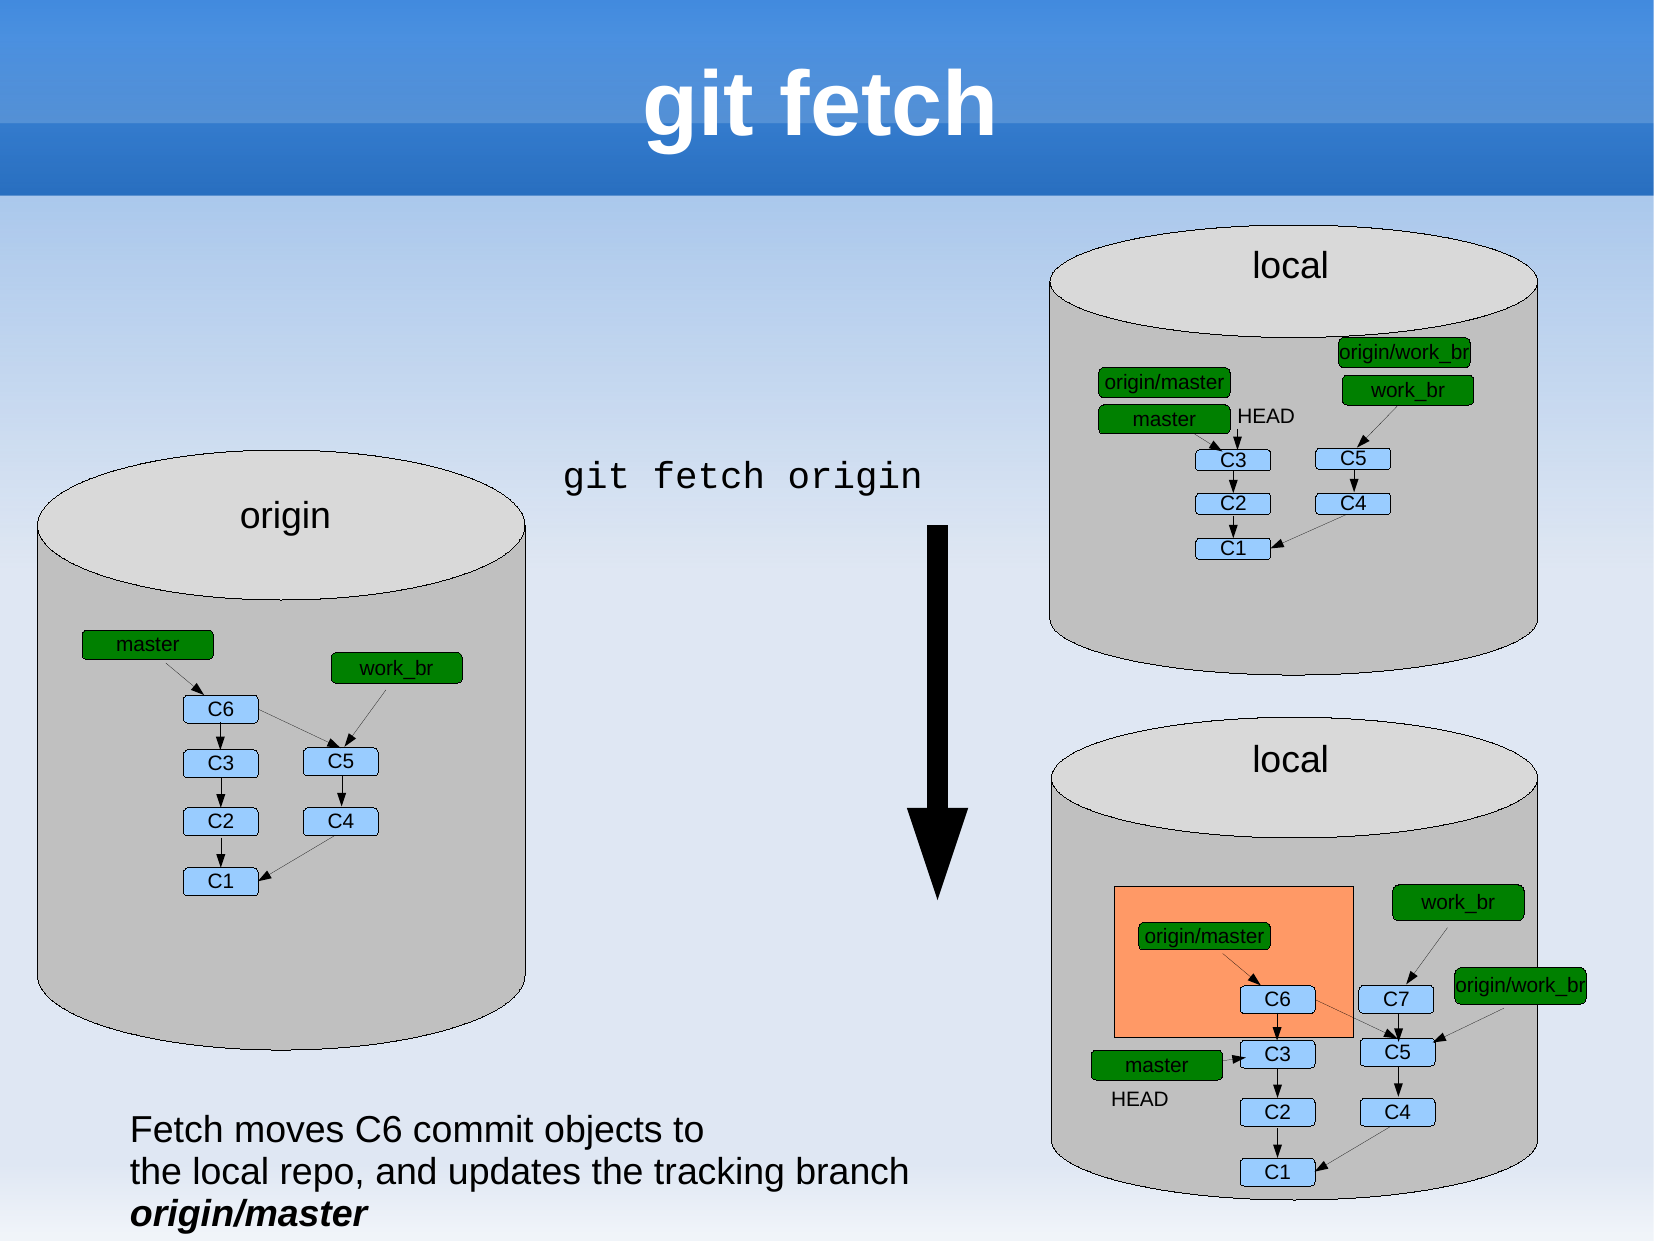

# git fetch
local
origin/work_br
origin/master
work_br
HEAD
master
C5
C3
git fetch origin
origin
C2
C4
C1
master
work_br
C6
local
C5
C3
C2
C4
C1
work_br
origin/master
origin/work_br
C7
C6
C5
C3
master
HEAD
C2
C4
Fetch moves C6 commit objects to
the local repo, and updates the tracking branch
origin/master
C1